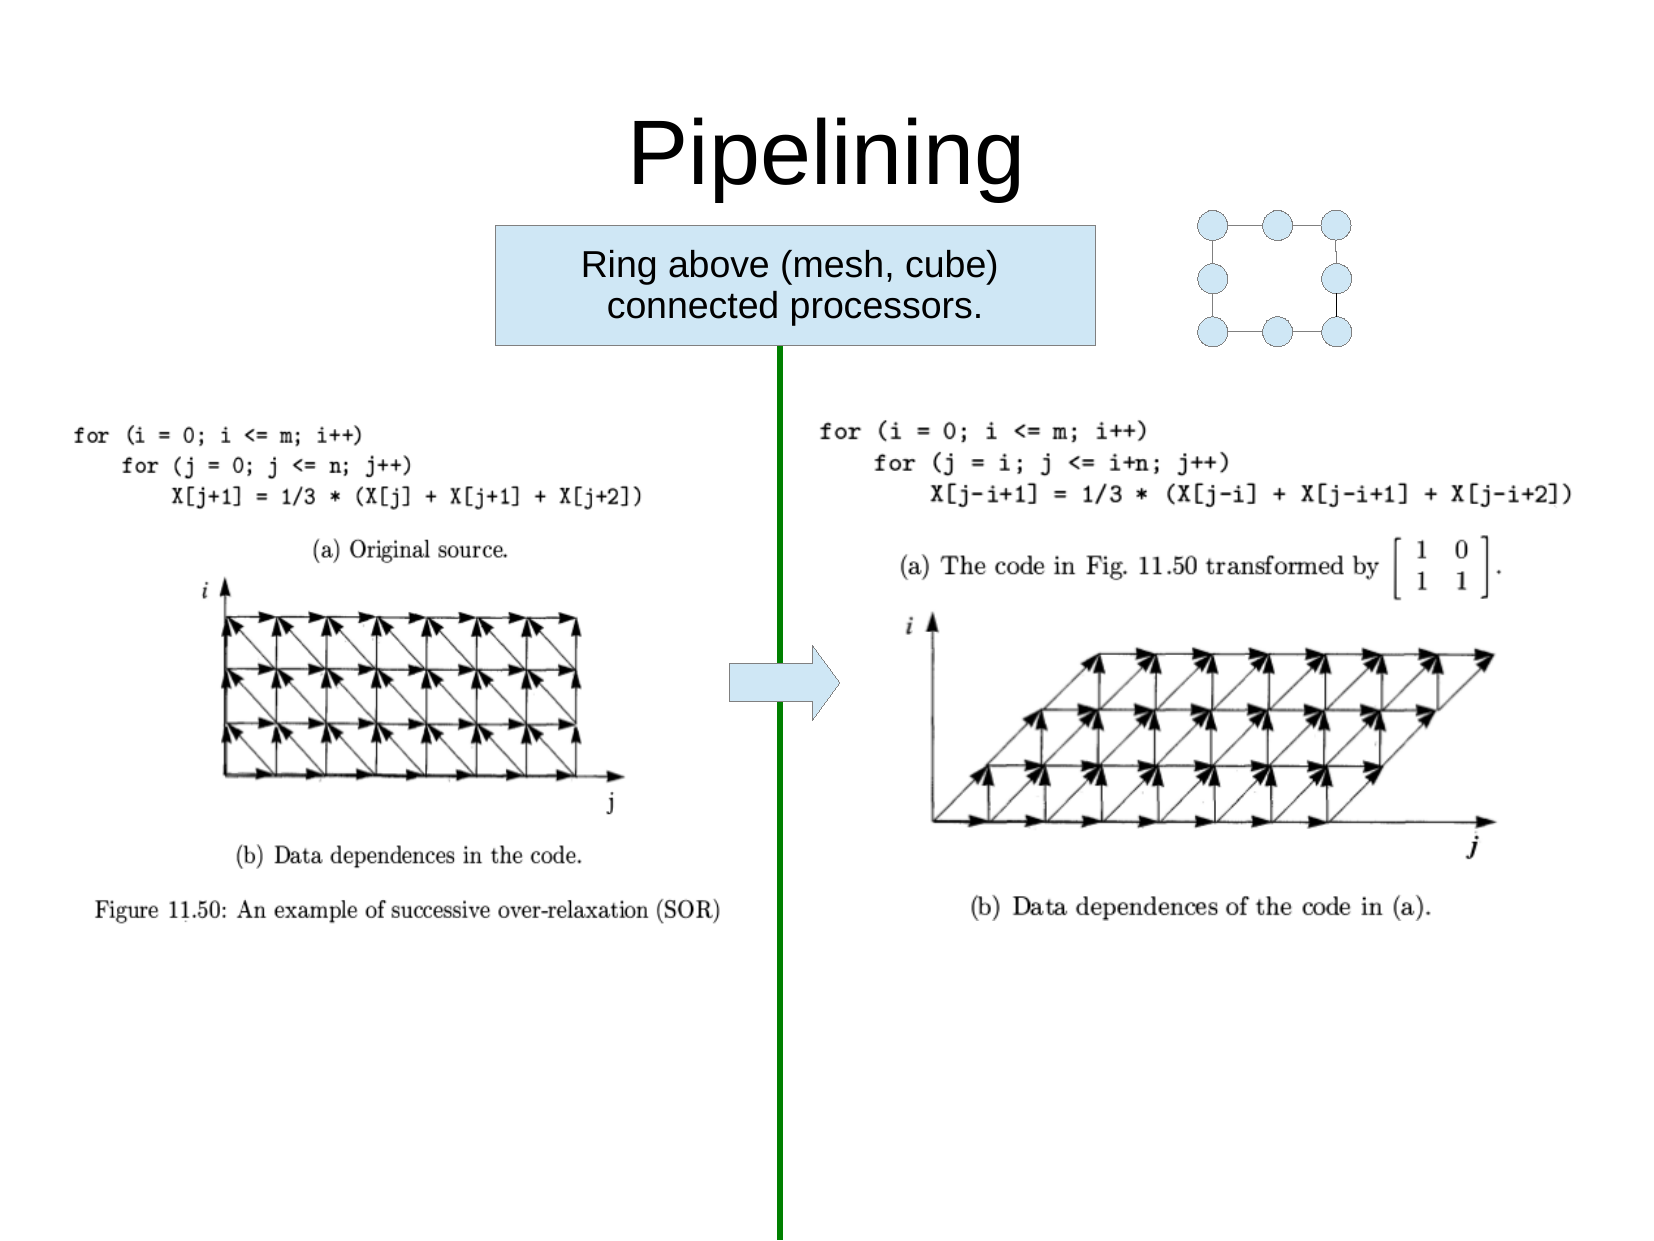

# Pipelining
Ring above (mesh, cube)
connected processors.